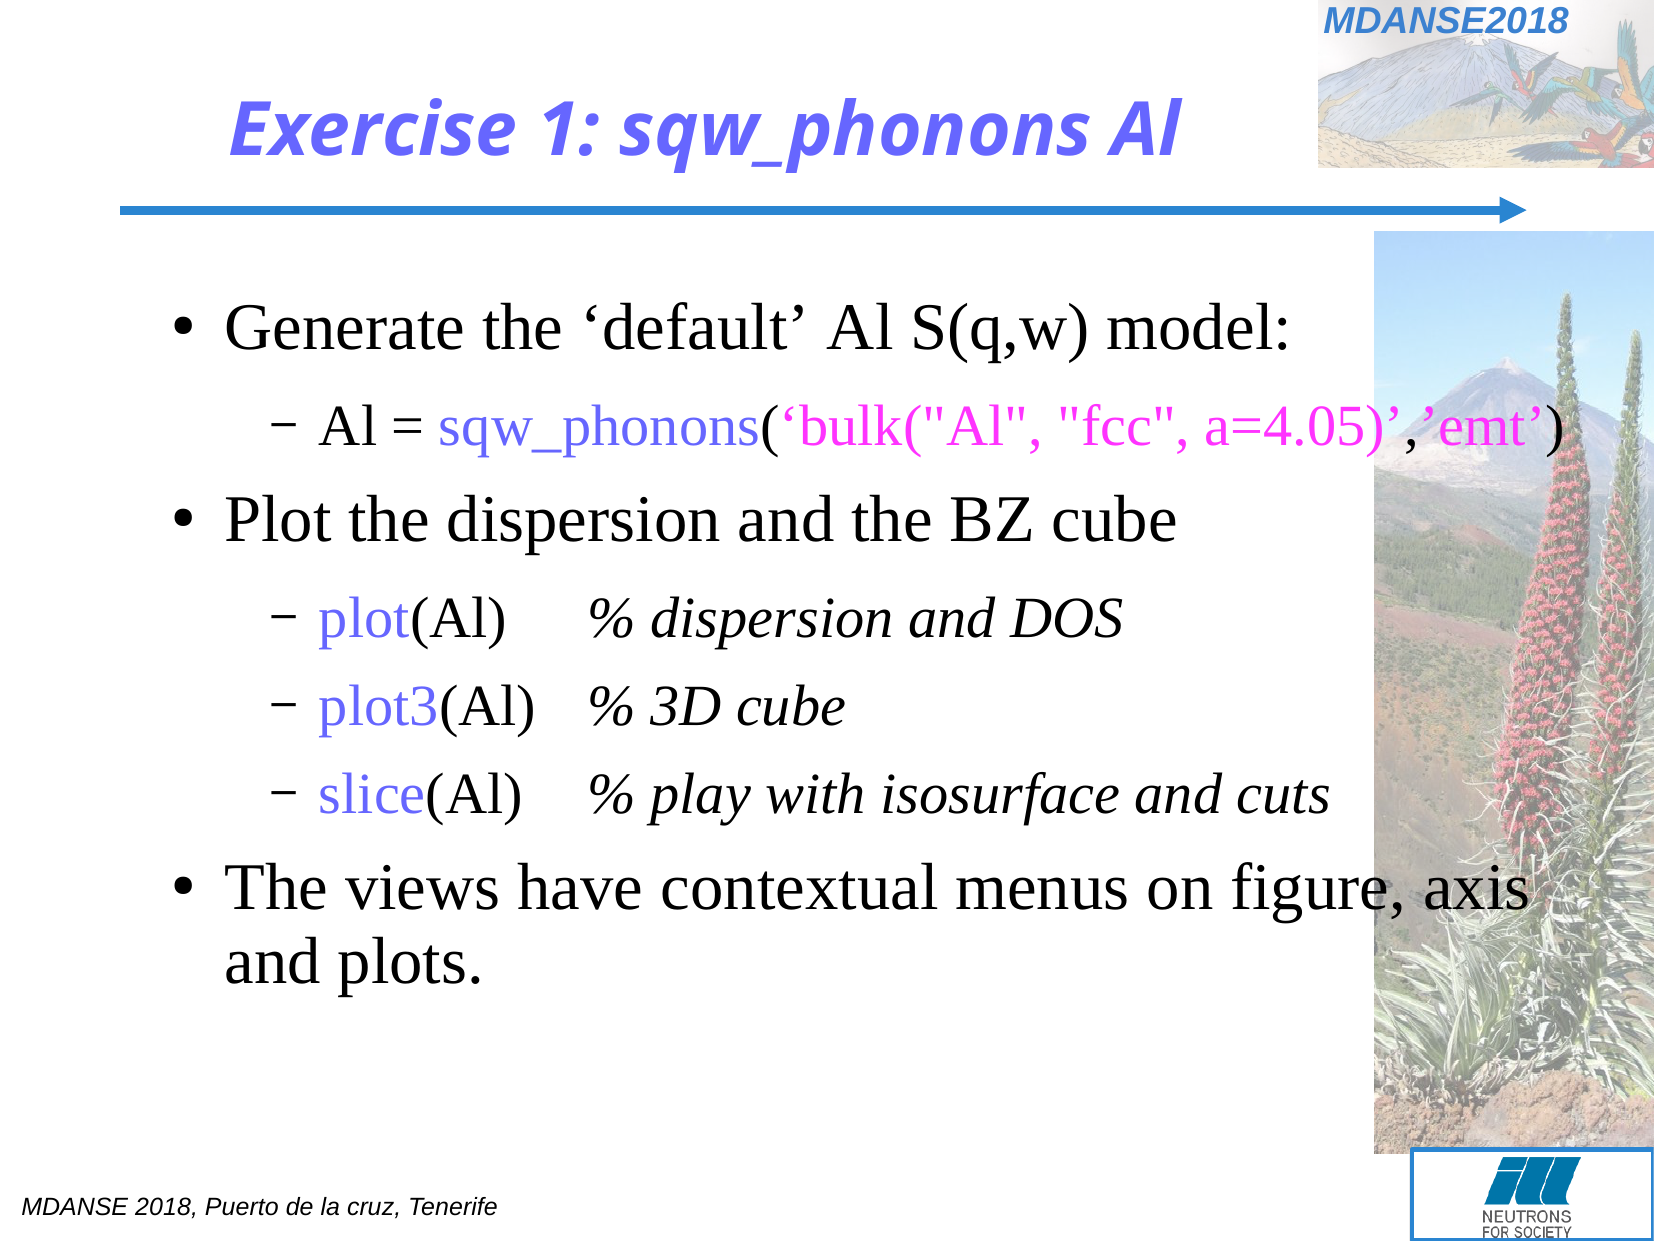

# Exercise 1: sqw_phonons Al
Generate the ‘default’ Al S(q,w) model:
Al = sqw_phonons(‘bulk("Al", "fcc", a=4.05)’,’emt’)
Plot the dispersion and the BZ cube
plot(Al)		% dispersion and DOS
plot3(Al)	% 3D cube
slice(Al)	% play with isosurface and cuts
The views have contextual menus on figure, axis and plots.